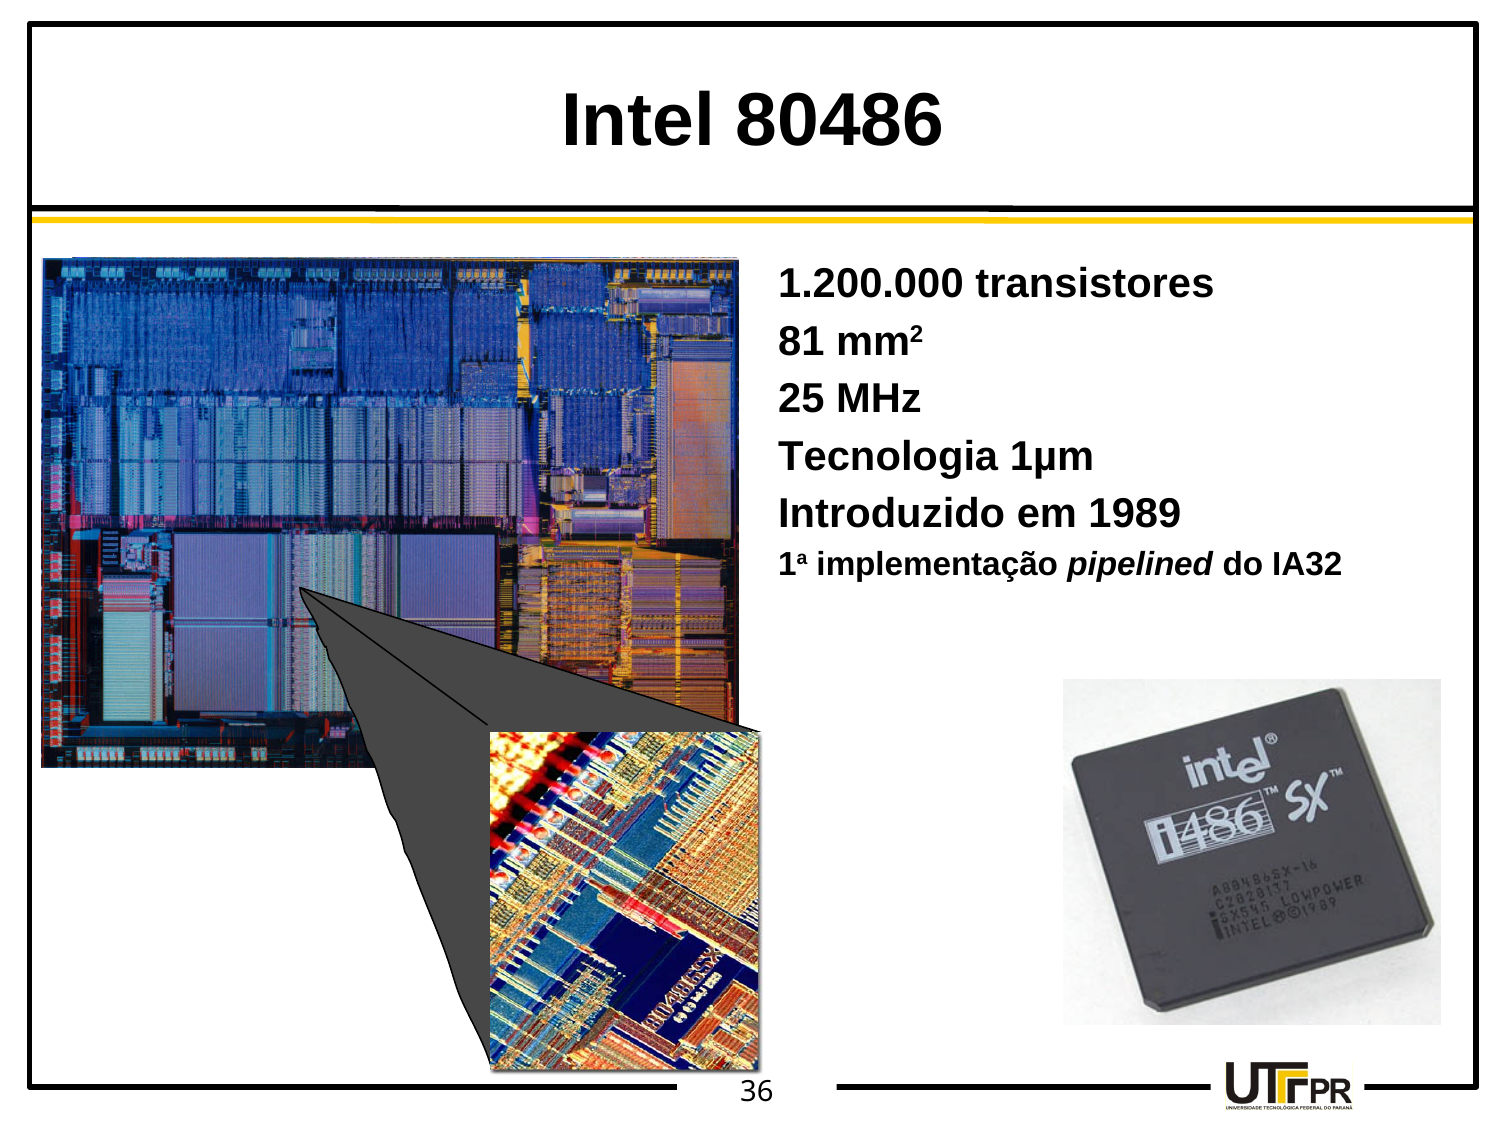

Intel 80486
# 1.200.000 transistores
81 mm2
25 MHz
Tecnologia 1µm
Introduzido em 1989
1a implementação pipelined do IA32